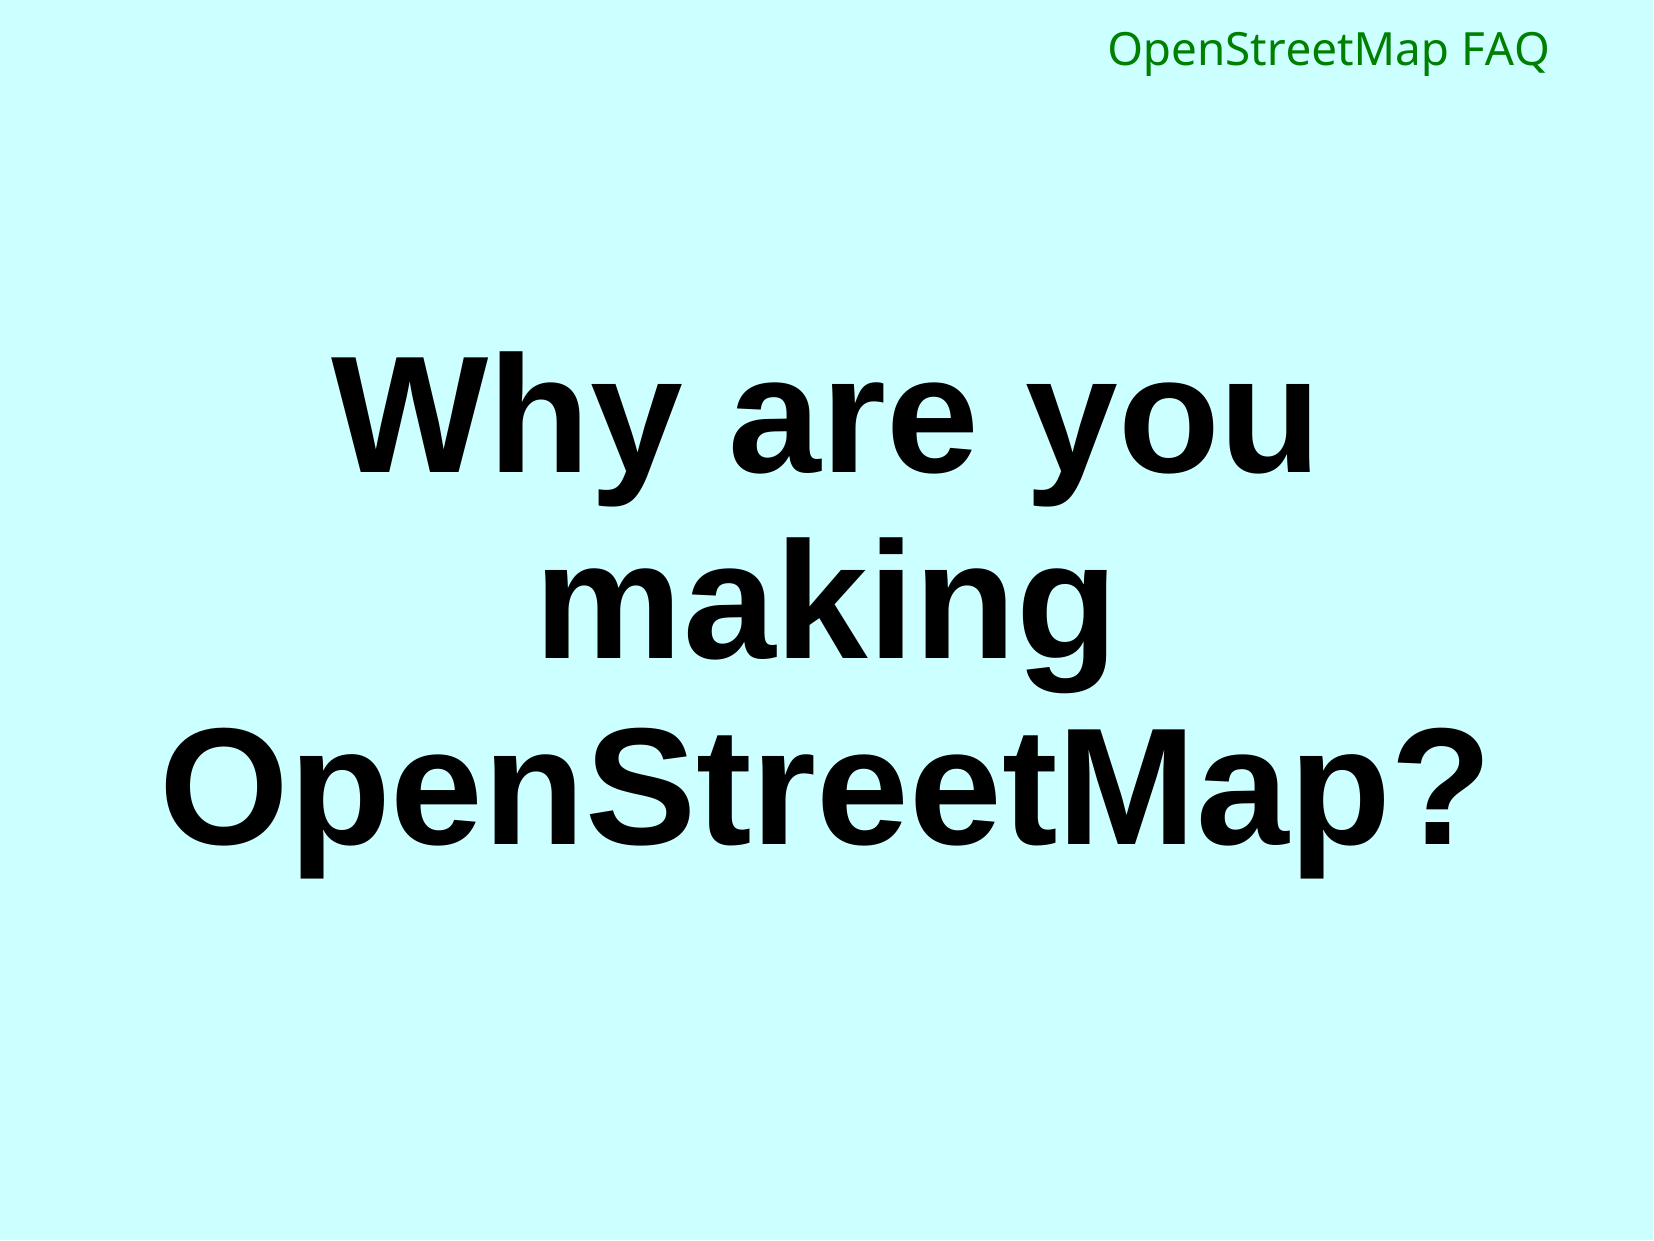

OpenStreetMap FAQ
# Why are you making OpenStreetMap?